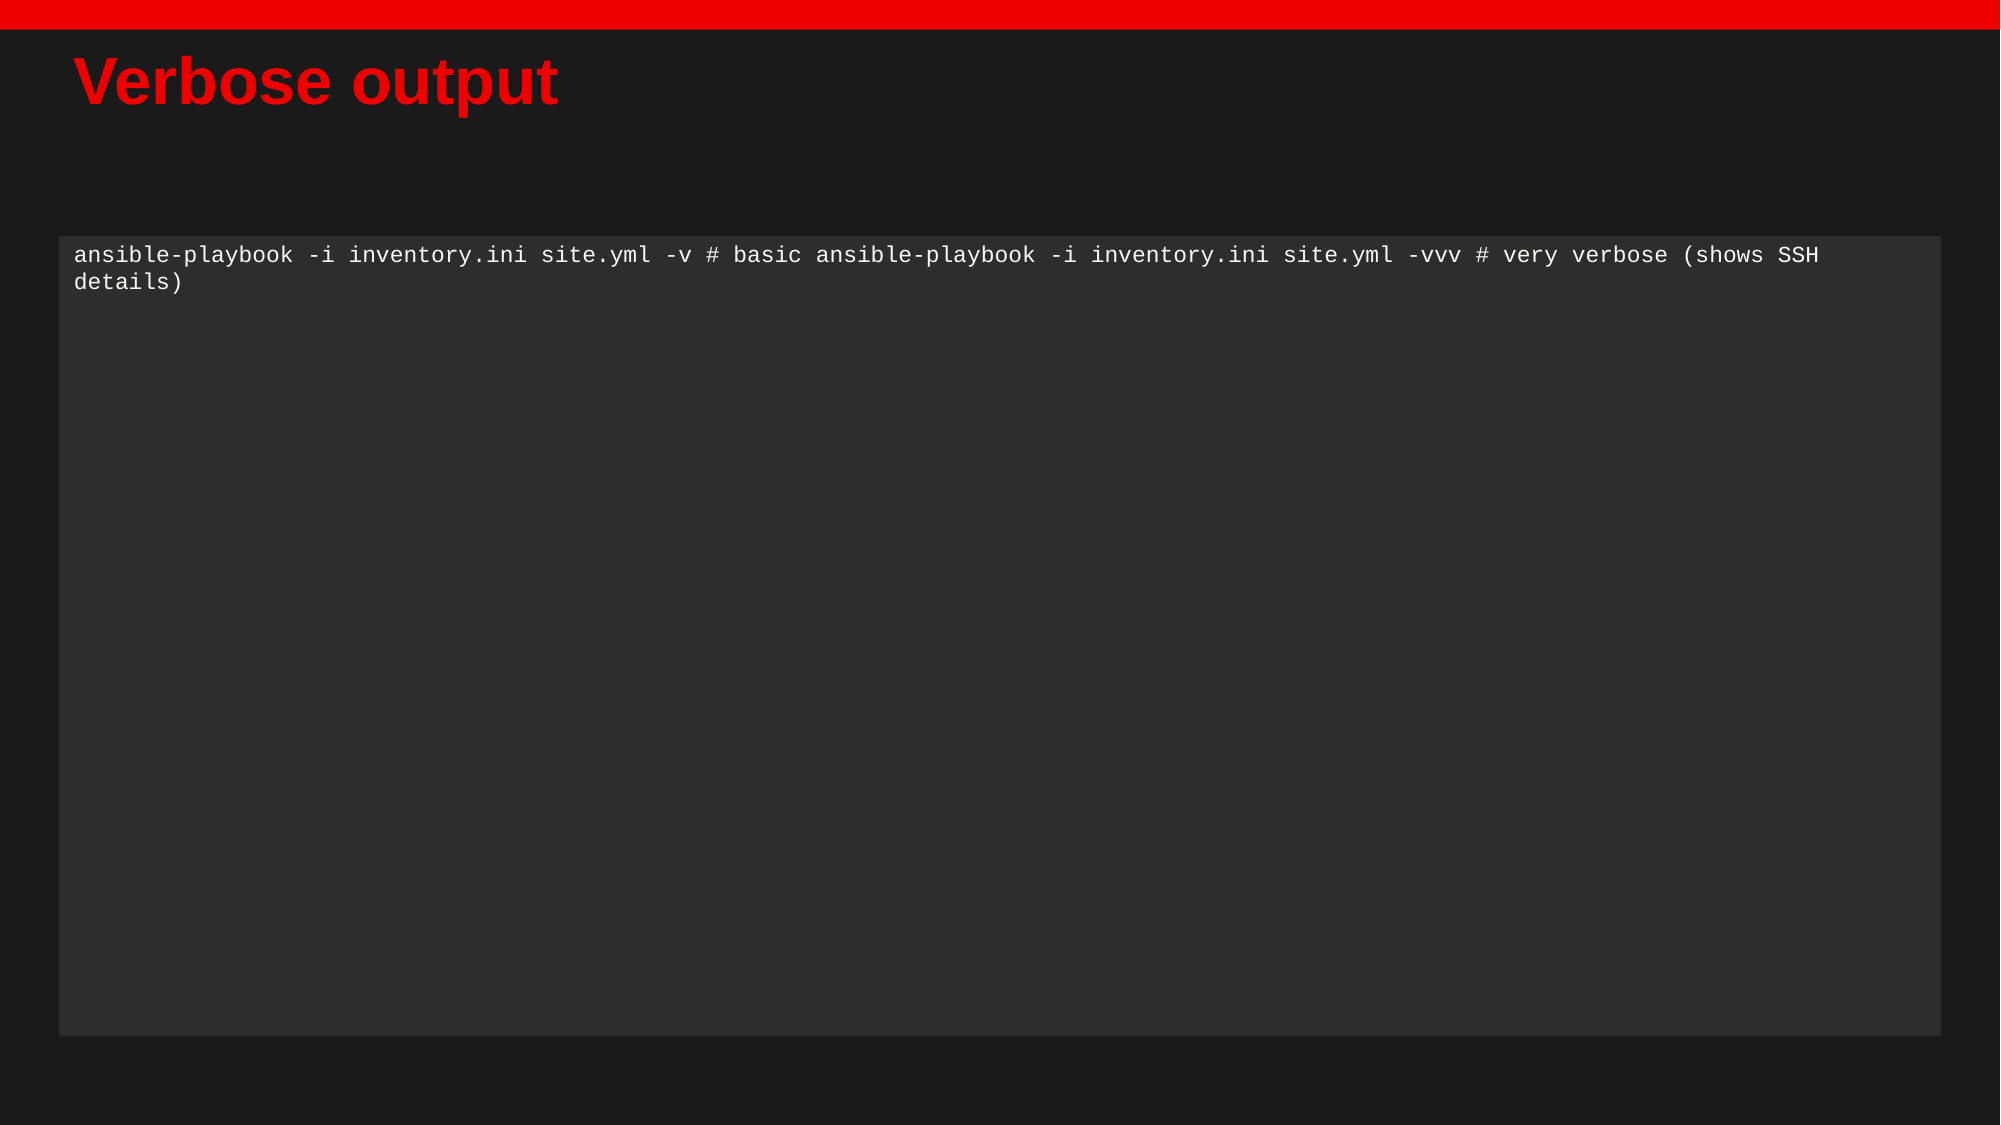

Verbose output
ansible-playbook -i inventory.ini site.yml -v # basic ansible-playbook -i inventory.ini site.yml -vvv # very verbose (shows SSH details)